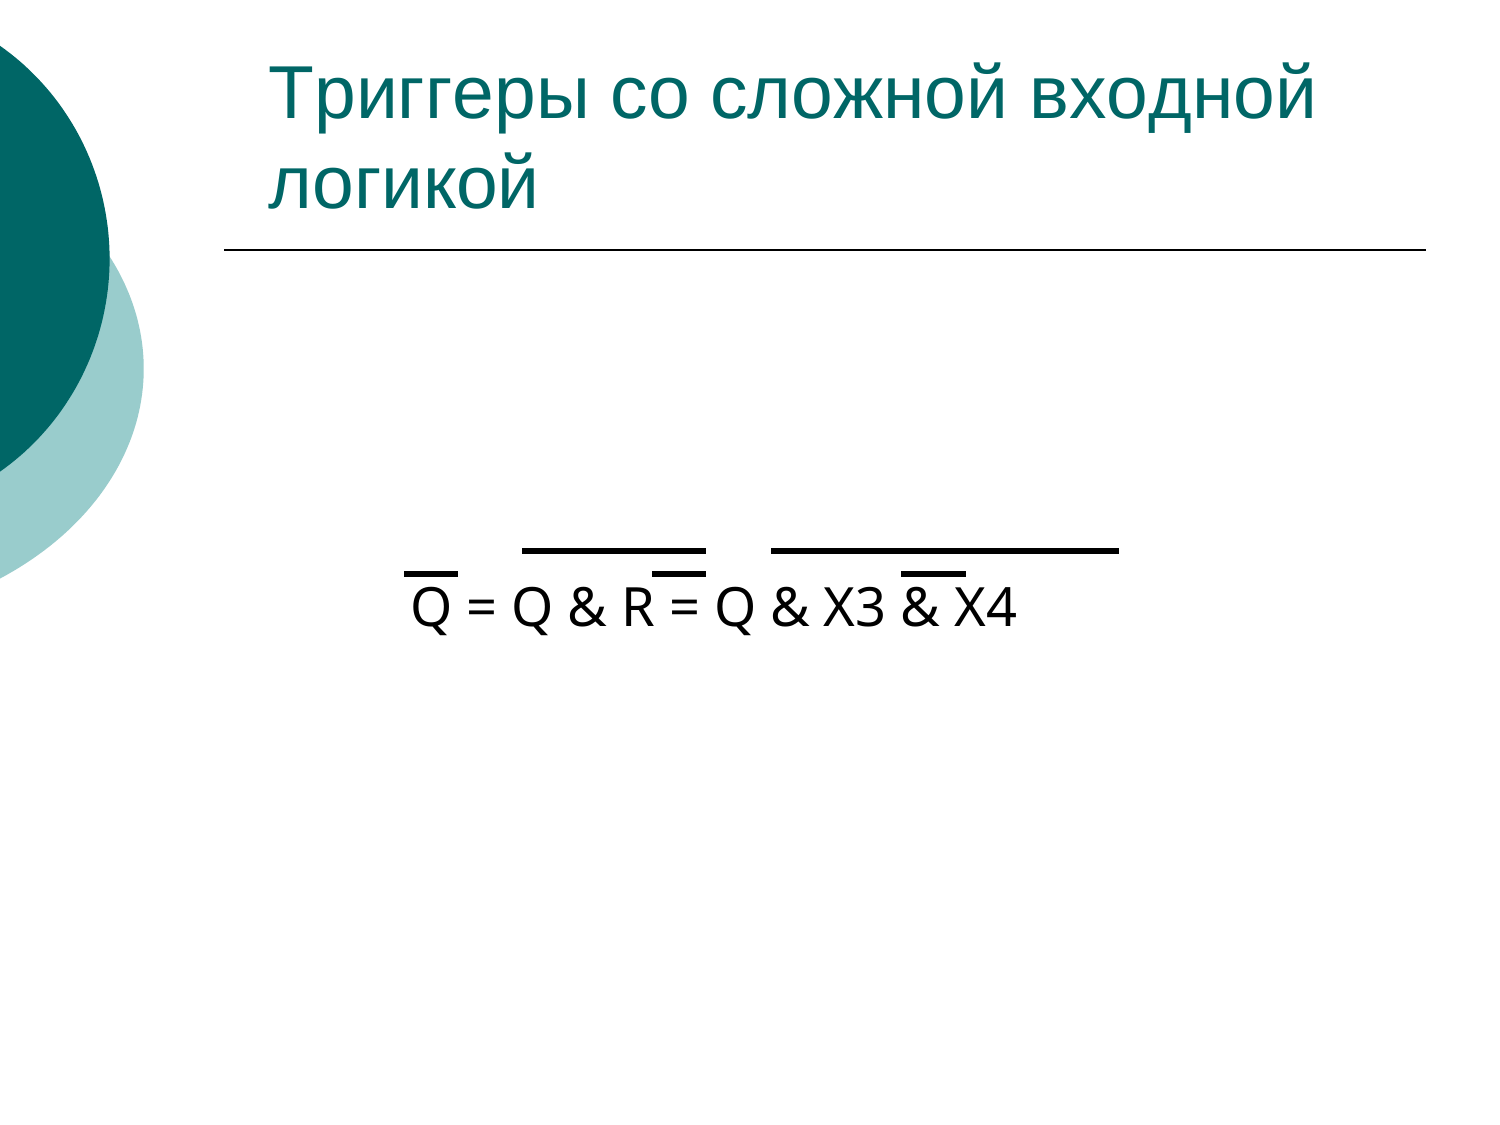

# Триггеры со сложной входной логикой
Q = Q & R = Q & X3 & X4